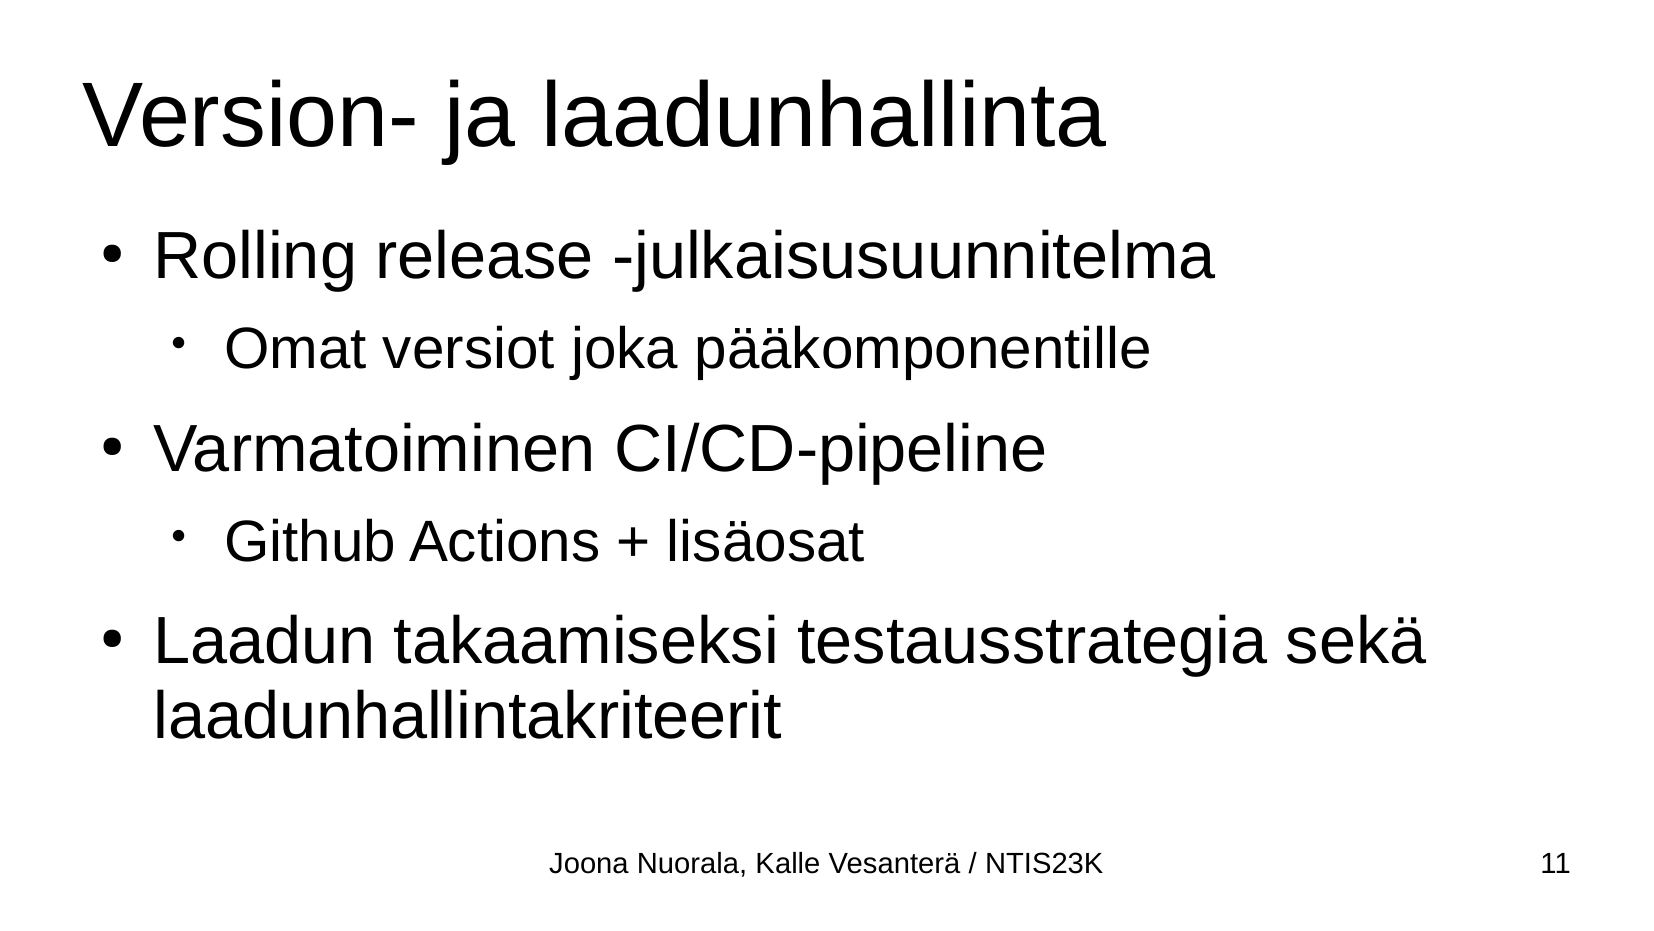

# Version- ja laadunhallinta
Rolling release -julkaisusuunnitelma
Omat versiot joka pääkomponentille
Varmatoiminen CI/CD-pipeline
Github Actions + lisäosat
Laadun takaamiseksi testausstrategia sekä laadunhallintakriteerit
Joona Nuorala, Kalle Vesanterä / NTIS23K
11